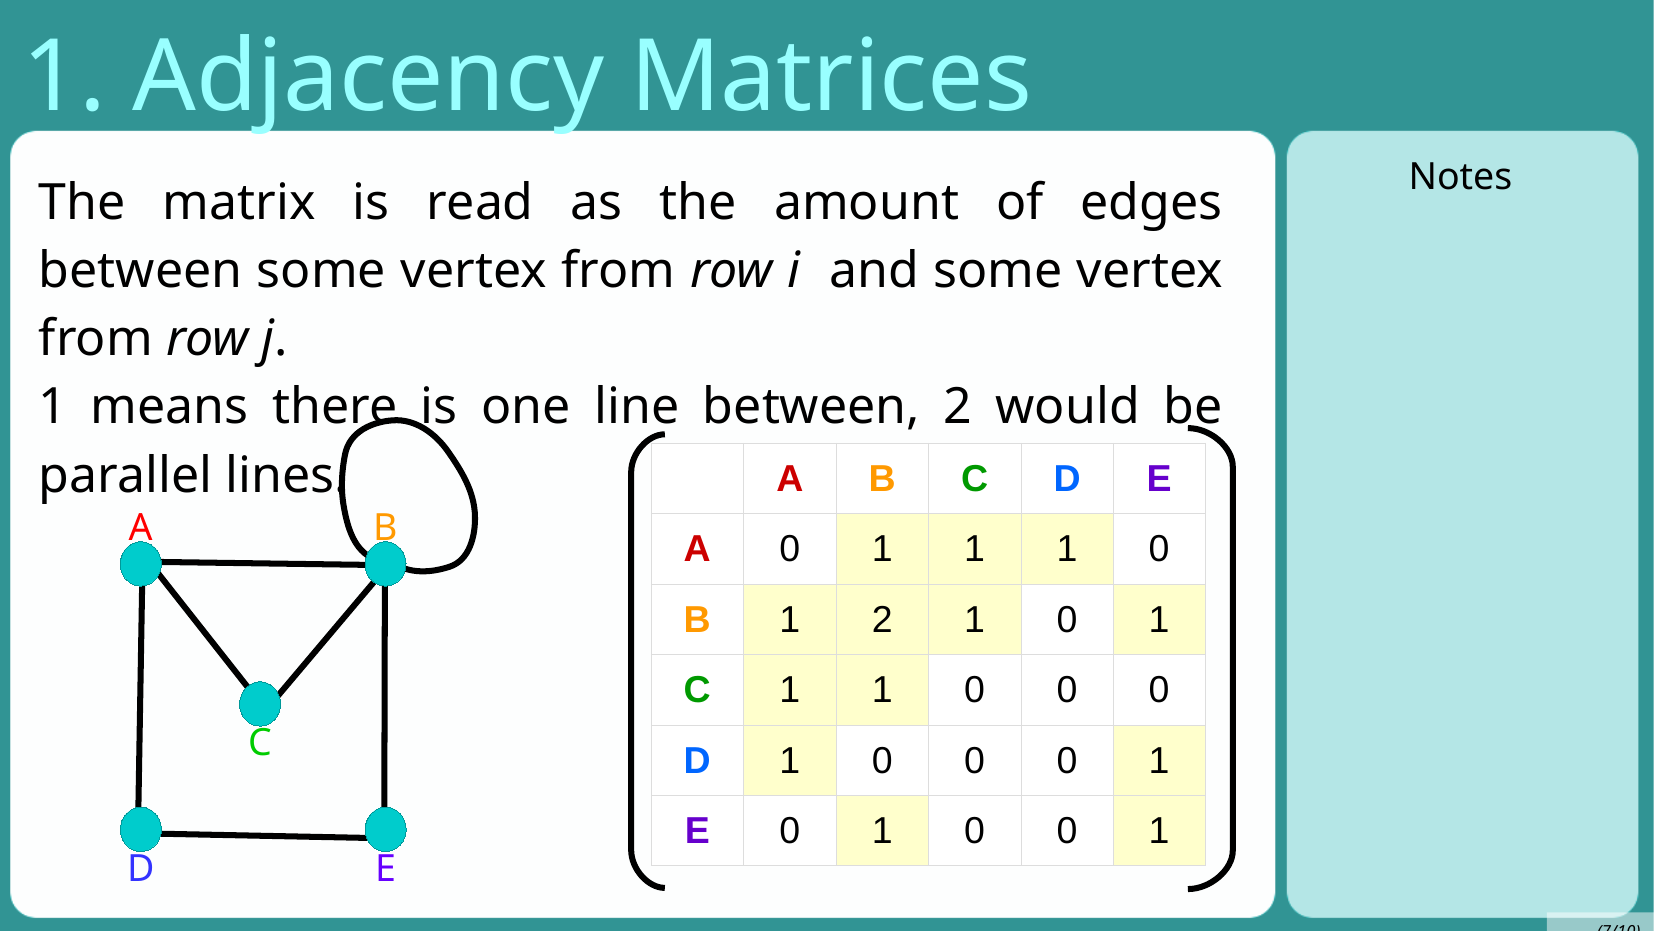

# 1. Adjacency Matrices
Notes
The matrix is read as the amount of edges between some vertex from row i and some vertex from row j.
1 means there is one line between, 2 would be parallel lines.
A
B
C
D
E
| | A | B | C | D | E |
| --- | --- | --- | --- | --- | --- |
| A | 0 | 1 | 1 | 1 | 0 |
| B | 1 | 2 | 1 | 0 | 1 |
| C | 1 | 1 | 0 | 0 | 0 |
| D | 1 | 0 | 0 | 0 | 1 |
| E | 0 | 1 | 0 | 0 | 1 |